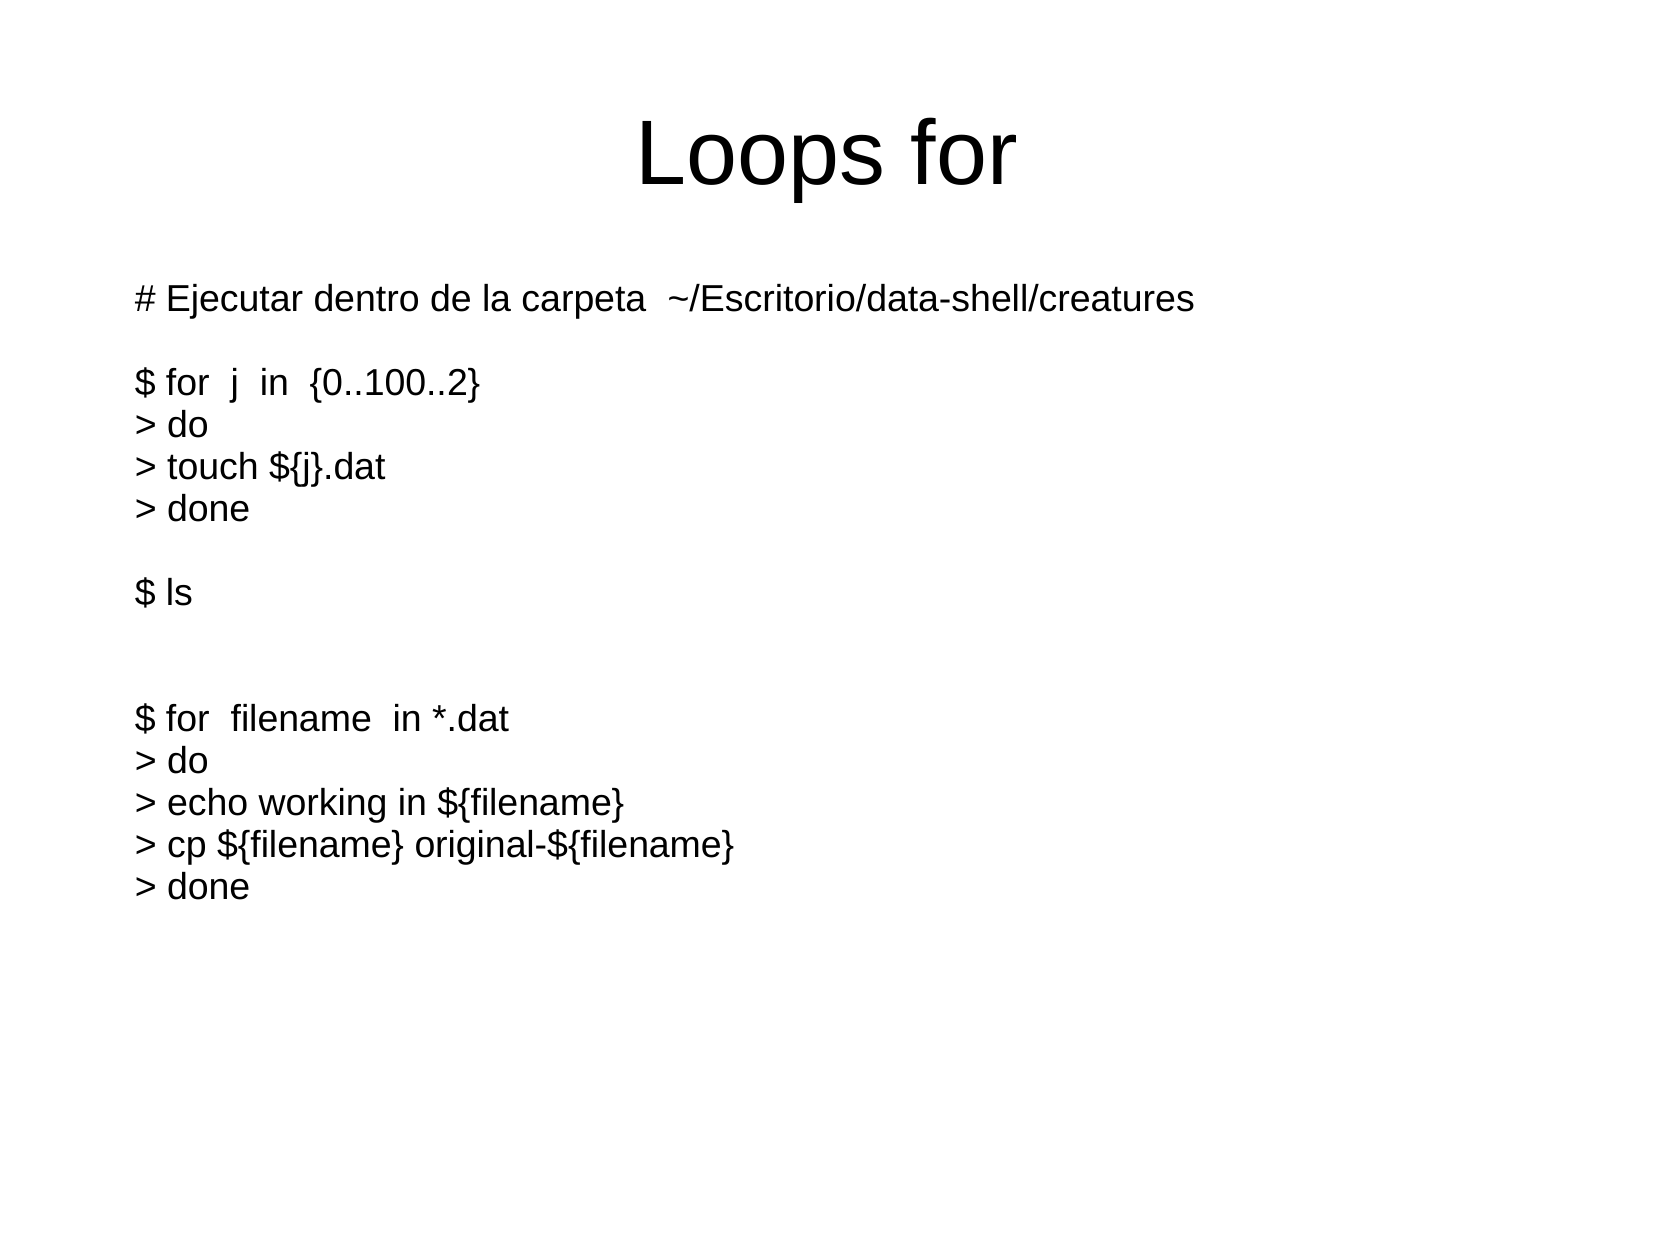

# Loops for
# Ejecutar dentro de la carpeta ~/Escritorio/data-shell/creatures
$ for j in {0..100..2}
> do
> touch ${j}.dat
> done
$ ls
$ for filename in *.dat
> do
> echo working in ${filename}
> cp ${filename} original-${filename}
> done